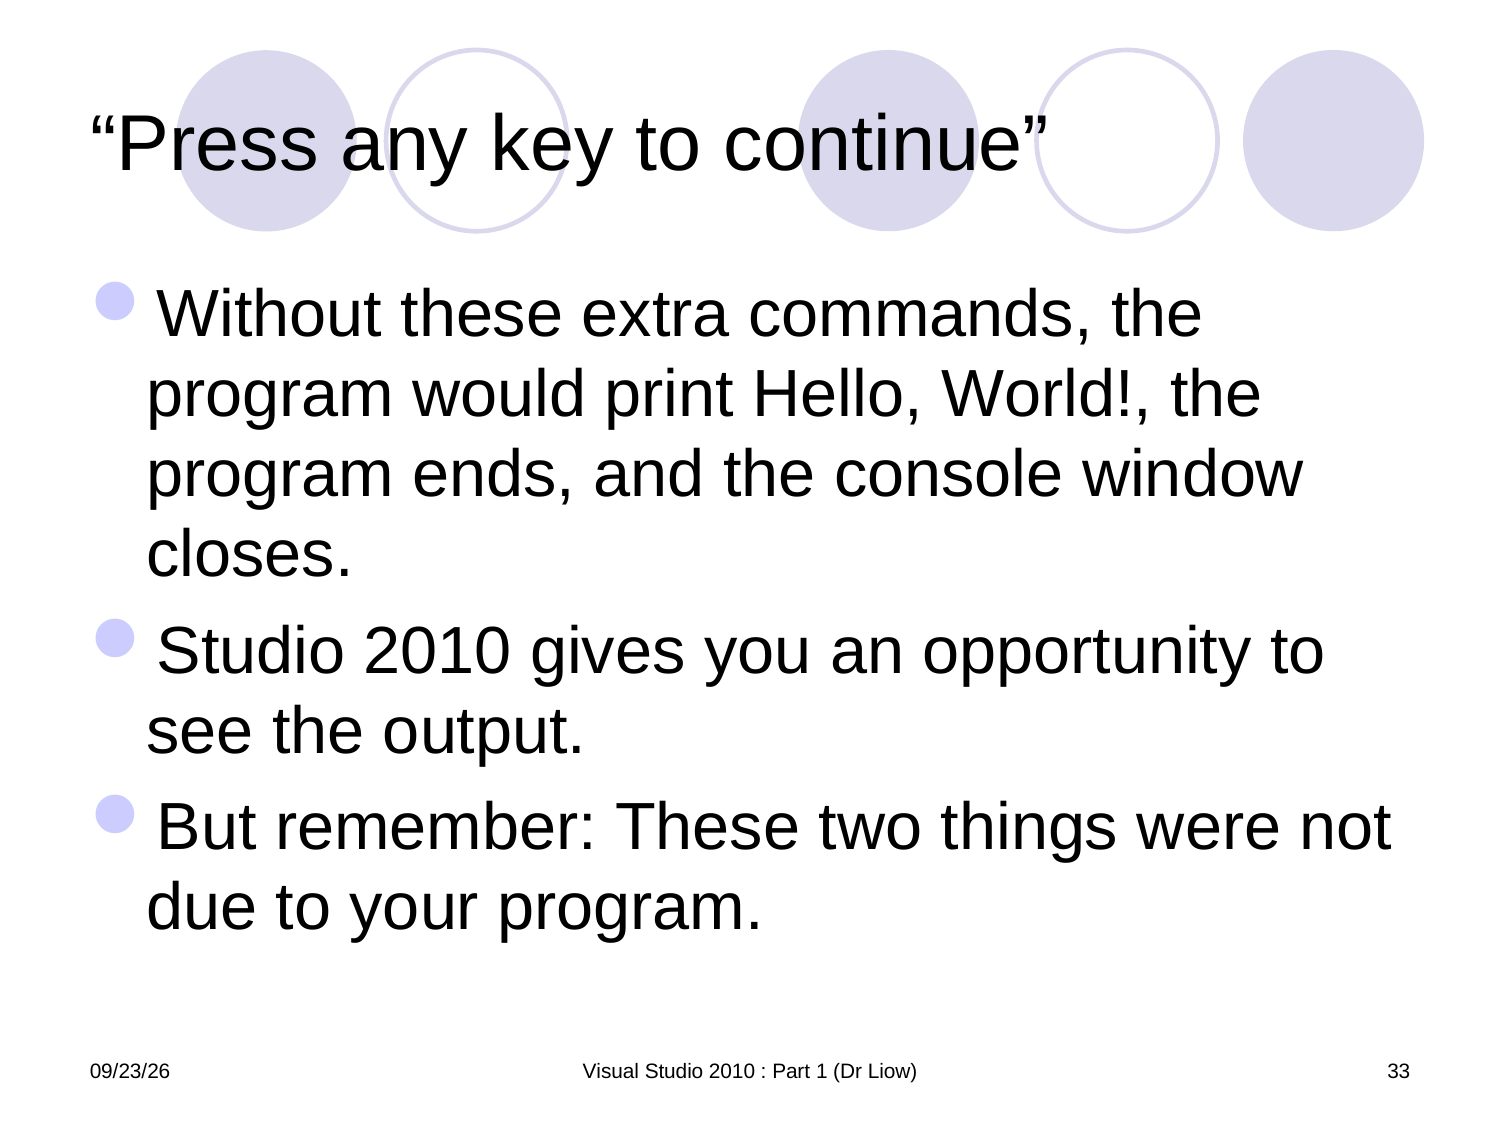

# “Press any key to continue”
Without these extra commands, the program would print Hello, World!, the program ends, and the console window closes.
Studio 2010 gives you an opportunity to see the output.
But remember: These two things were not due to your program.
Visual Studio 2010 : Part 1 (Dr Liow)